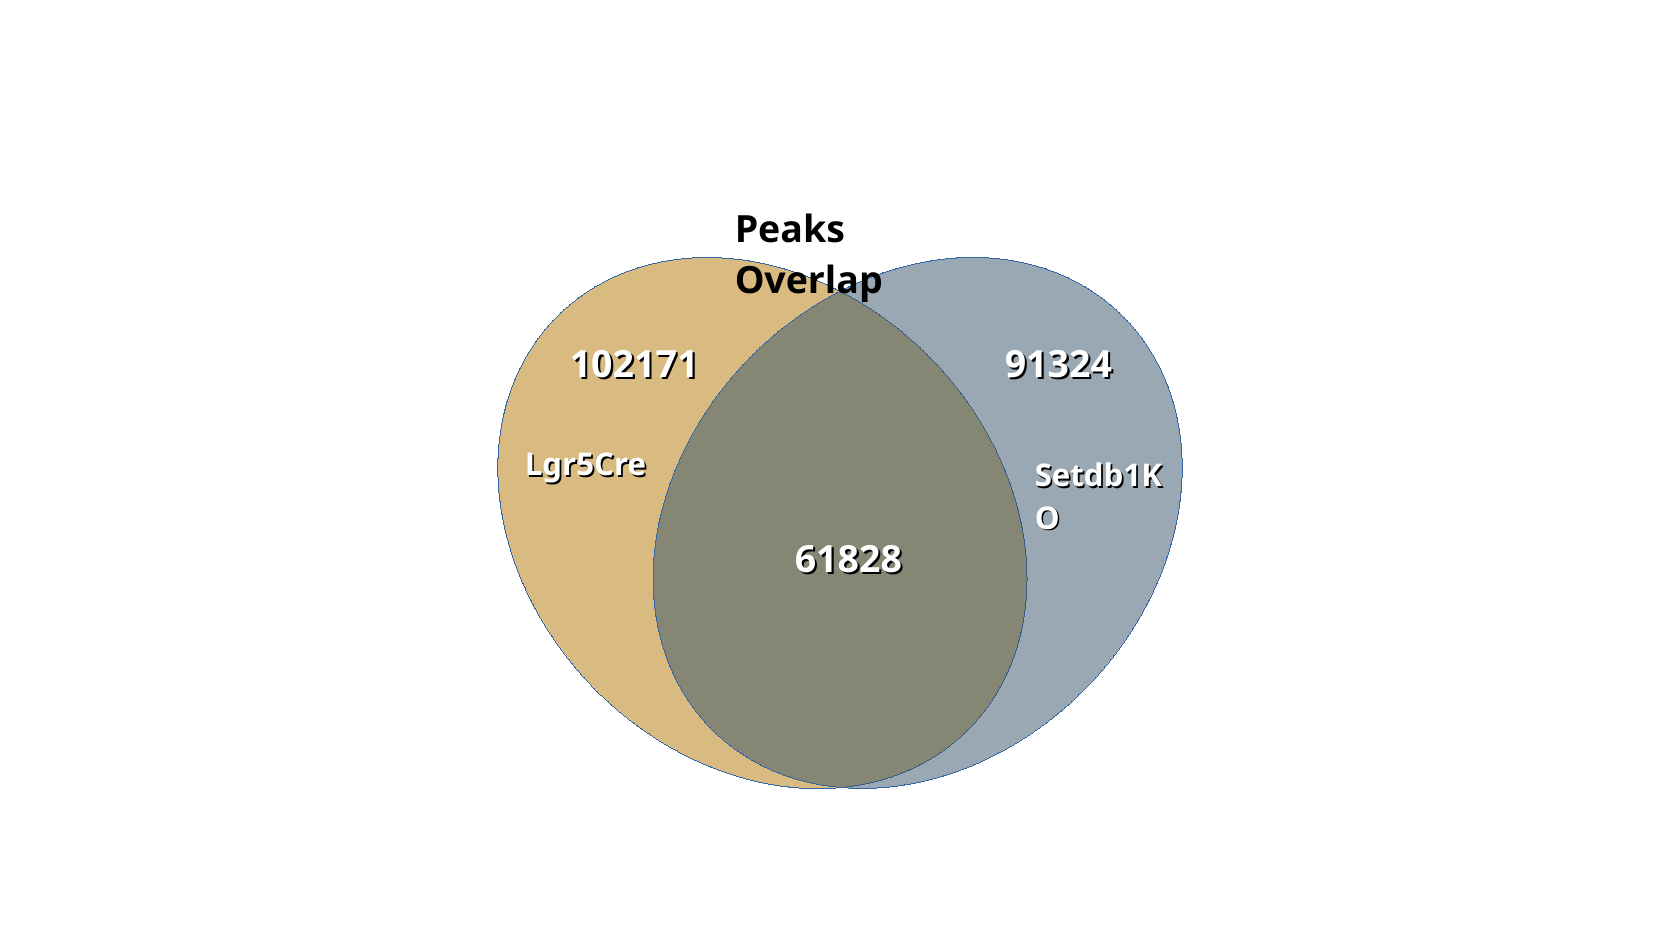

Peaks Overlap
102171
91324
Lgr5Cre
Setdb1KO
61828